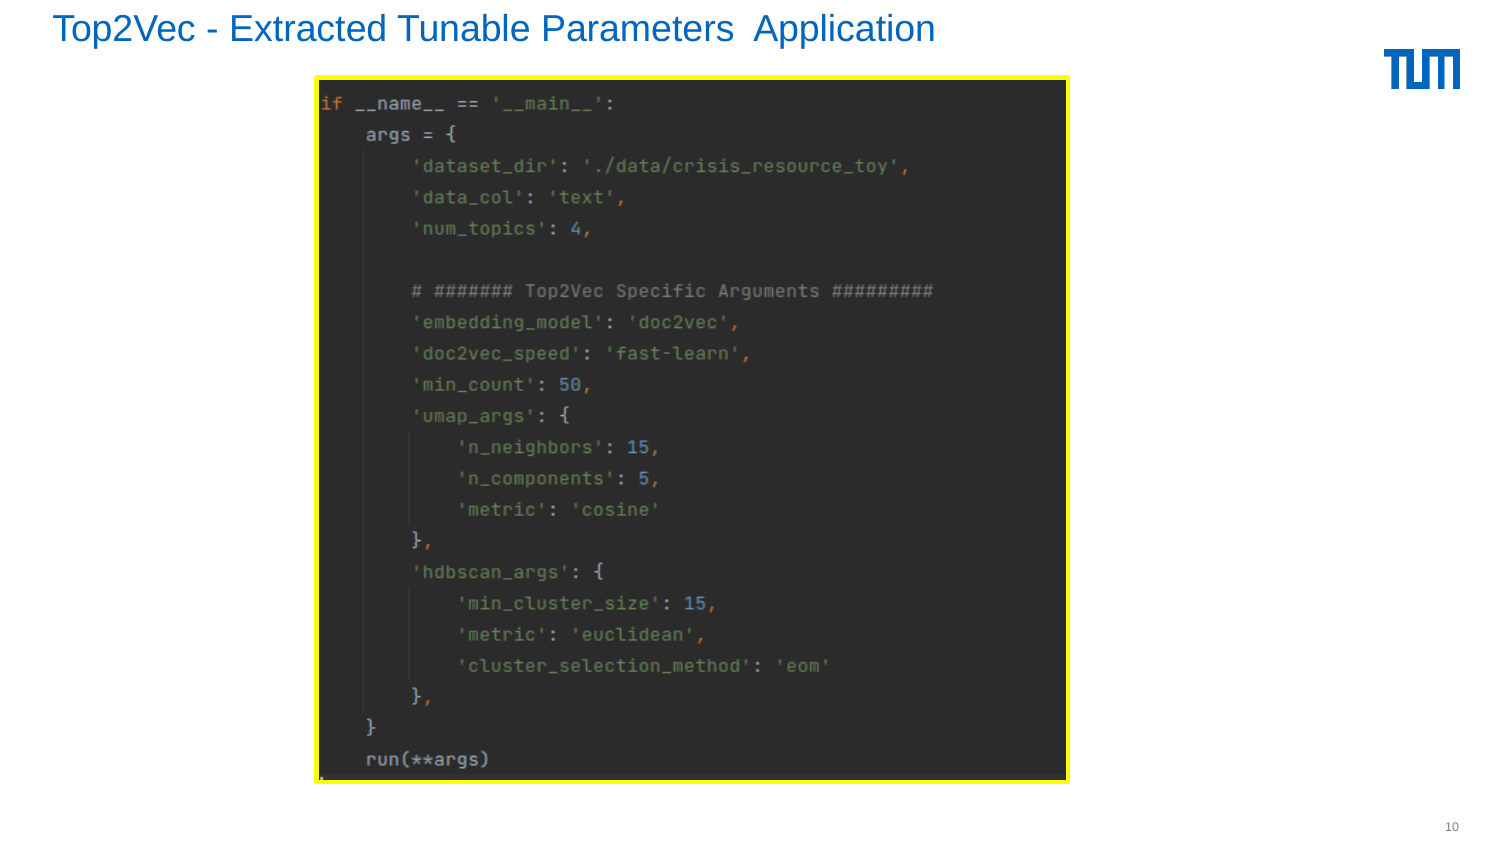

# Top2Vec - Extracted Tunable Parameters Application